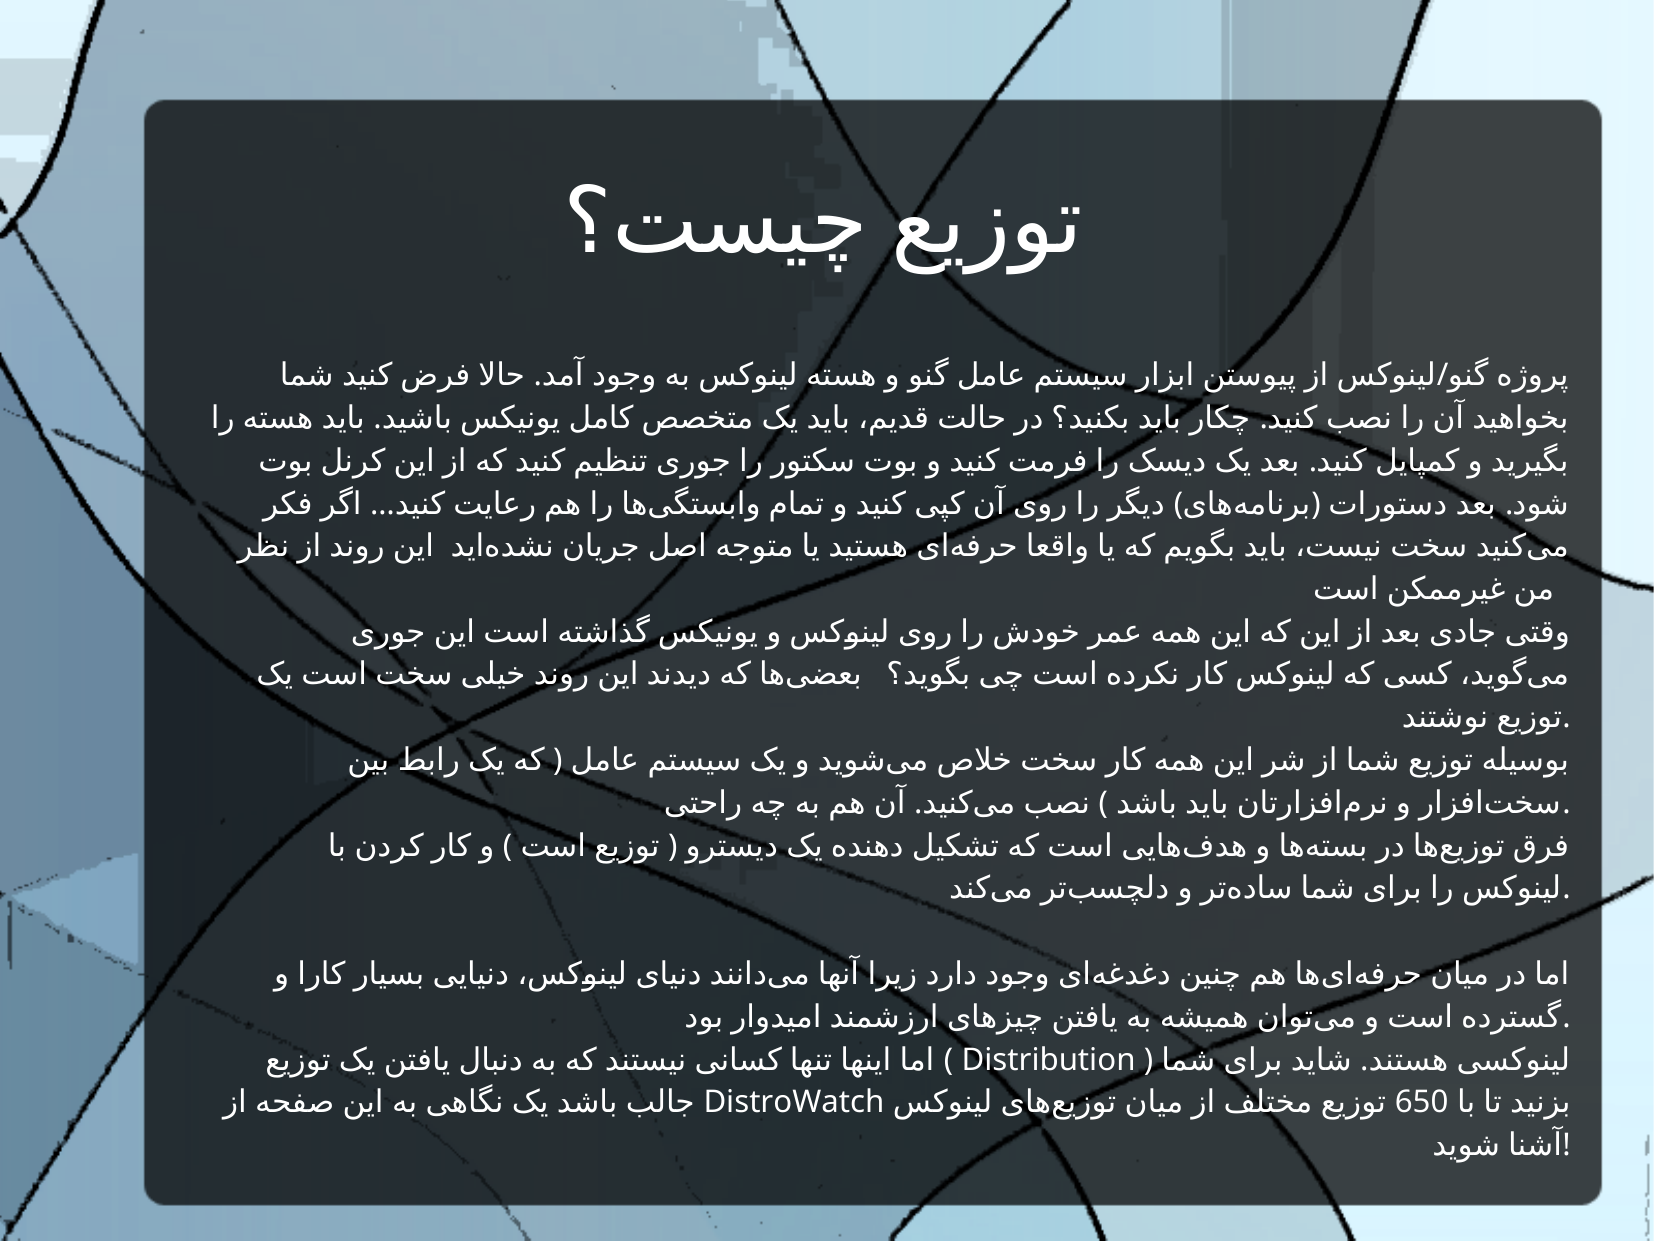

توزیع چیست؟
# پروژه گنو/لینوکس از پیوستن ابزار سیستم عامل گنو و هسته لینوکس به وجود آمد. حالا فرض کنید شما بخواهید آن را نصب کنید. چکار باید بکنید؟ در حالت قدیم، باید یک متخصص کامل یونیکس باشید. باید هسته را بگیرید و کمپایل کنید. بعد یک دیسک را فرمت کنید و بوت سکتور را جوری تنظیم کنید که از این کرنل بوت شود. بعد دستورات (برنامه‌های) دیگر را روی آن کپی کنید و تمام وابستگی‌ها را هم رعایت کنید… اگر فکر می‌کنید سخت نیست، باید بگویم که یا واقعا حرفه‌ای هستید یا متوجه اصل جریان نشده‌اید ‌ این روند از نظر من غیرممکن است
 وقتی جادی بعد از این که این همه عمر خودش را روی لینوکس و یونیکس گذاشته است این جوری می‌گوید، کسی که لینوکس کار نکرده است چی بگوید؟ بعضی‌ها که دیدند این روند خیلی سخت است یک توزیع نوشتند.
 بوسیله توزیع شما از شر این همه کار سخت خلاص می‌شوید و یک سیستم عامل ( که یک رابط بین سخت‌افزار و نرم‌افزارتان باید باشد ) نصب می‌کنید. آن هم به چه راحتی.
 فرق توزیع‌ها در بسته‌ها و هدف‌هایی است که تشکیل دهنده یک دیسترو ( توزیع است ) و کار کردن با لینوکس را برای شما ساده‌تر و دلچسب‌تر می‌کند.
 اما در میان حرفه‌ای‌ها هم چنین دغدغه‌ای وجود دارد زیرا آنها می‌دانند دنیای لینوکس، دنیایی بسیار کارا و گسترده است و می‌توان همیشه به یافتن چیزهای ارزشمند امیدوار بود.
 اما اینها تنها کسانی نیستند که به دنبال یافتن یک توزیع ( Distribution ) لینوکسی هستند. شاید برای شما جالب باشد یک نگاهی به این صفحه از DistroWatch بزنید تا با 650 توزیع مختلف از میان توزیع‌های لینوکس آشنا شوید!